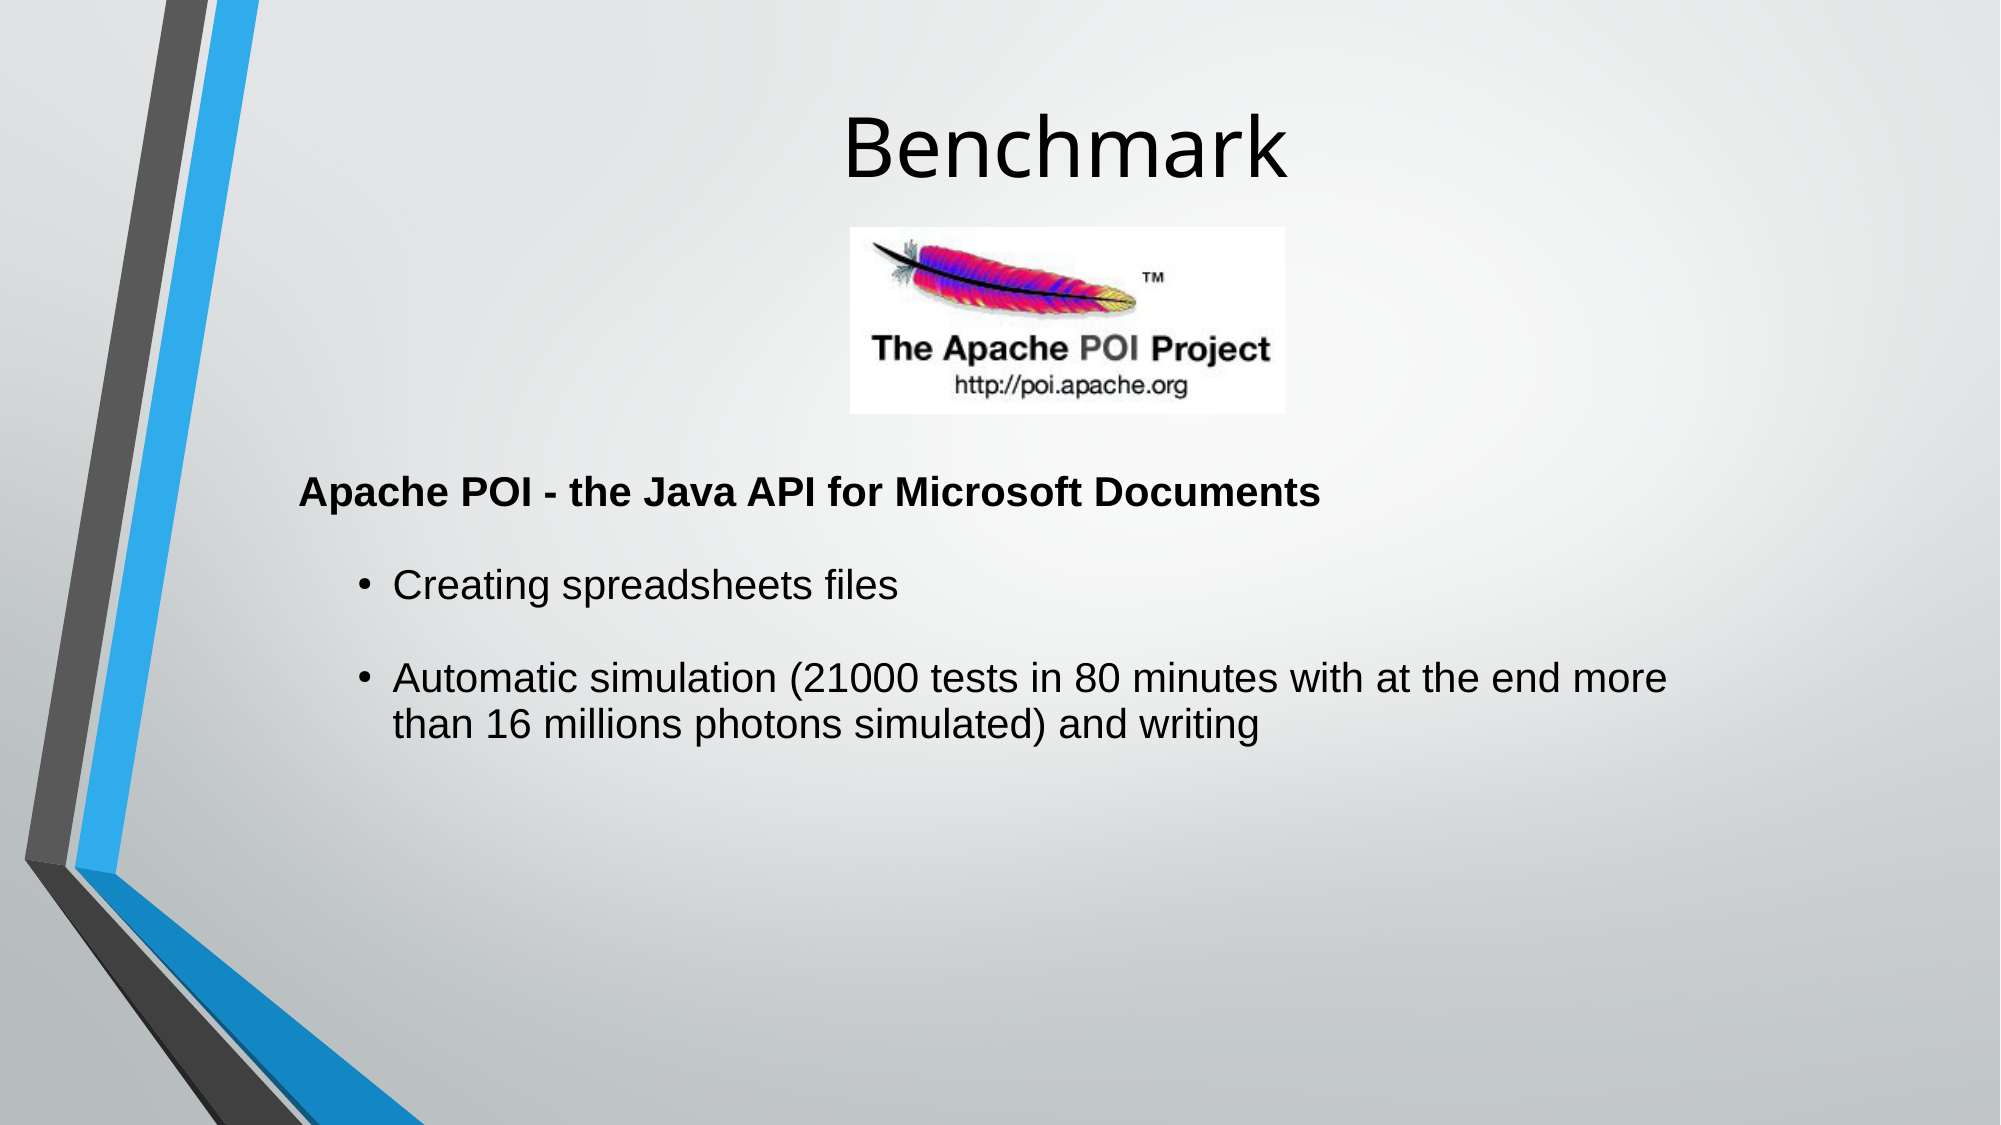

# Benchmark
Apache POI - the Java API for Microsoft Documents
Creating spreadsheets files
Automatic simulation (21000 tests in 80 minutes with at the end more than 16 millions photons simulated) and writing